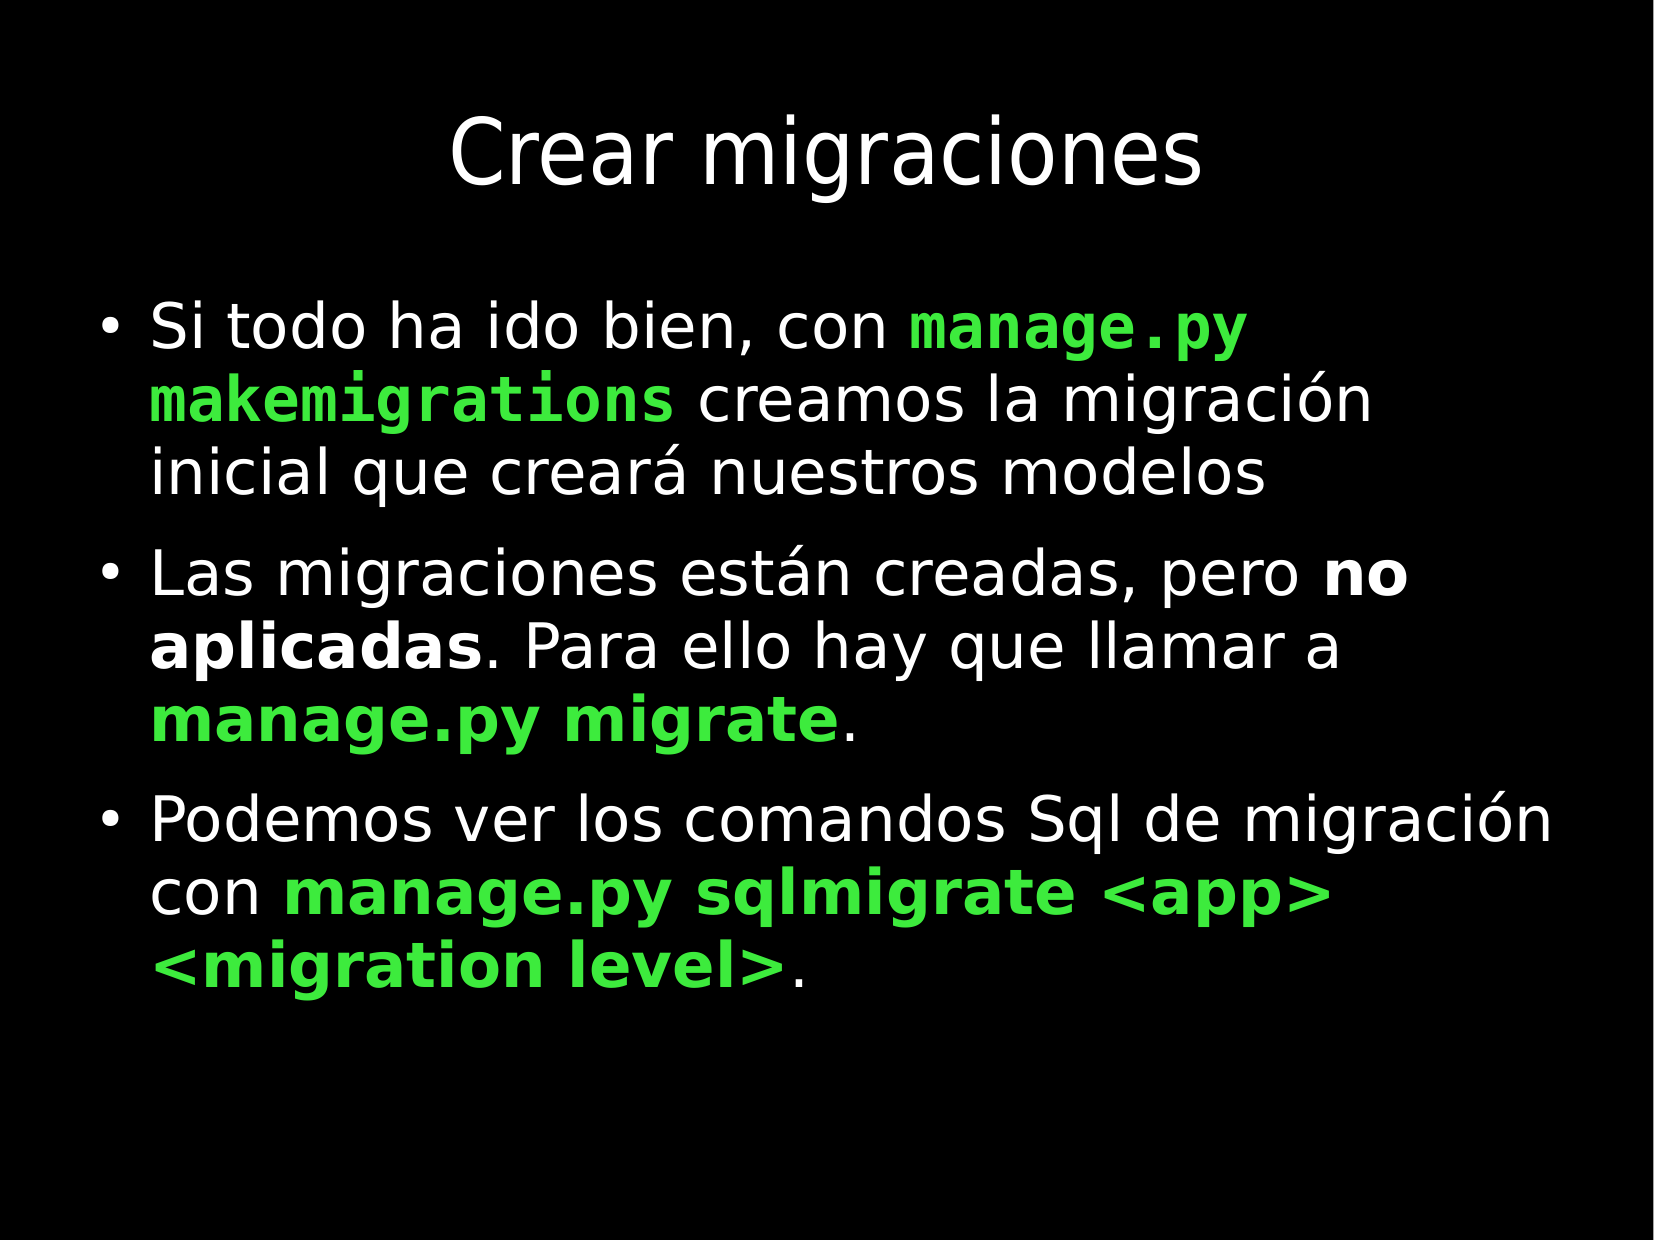

# Crear migraciones
Si todo ha ido bien, con manage.py makemigrations creamos la migración inicial que creará nuestros modelos
Las migraciones están creadas, pero no aplicadas. Para ello hay que llamar a manage.py migrate.
Podemos ver los comandos Sql de migración con manage.py sqlmigrate <app> <migration level>.